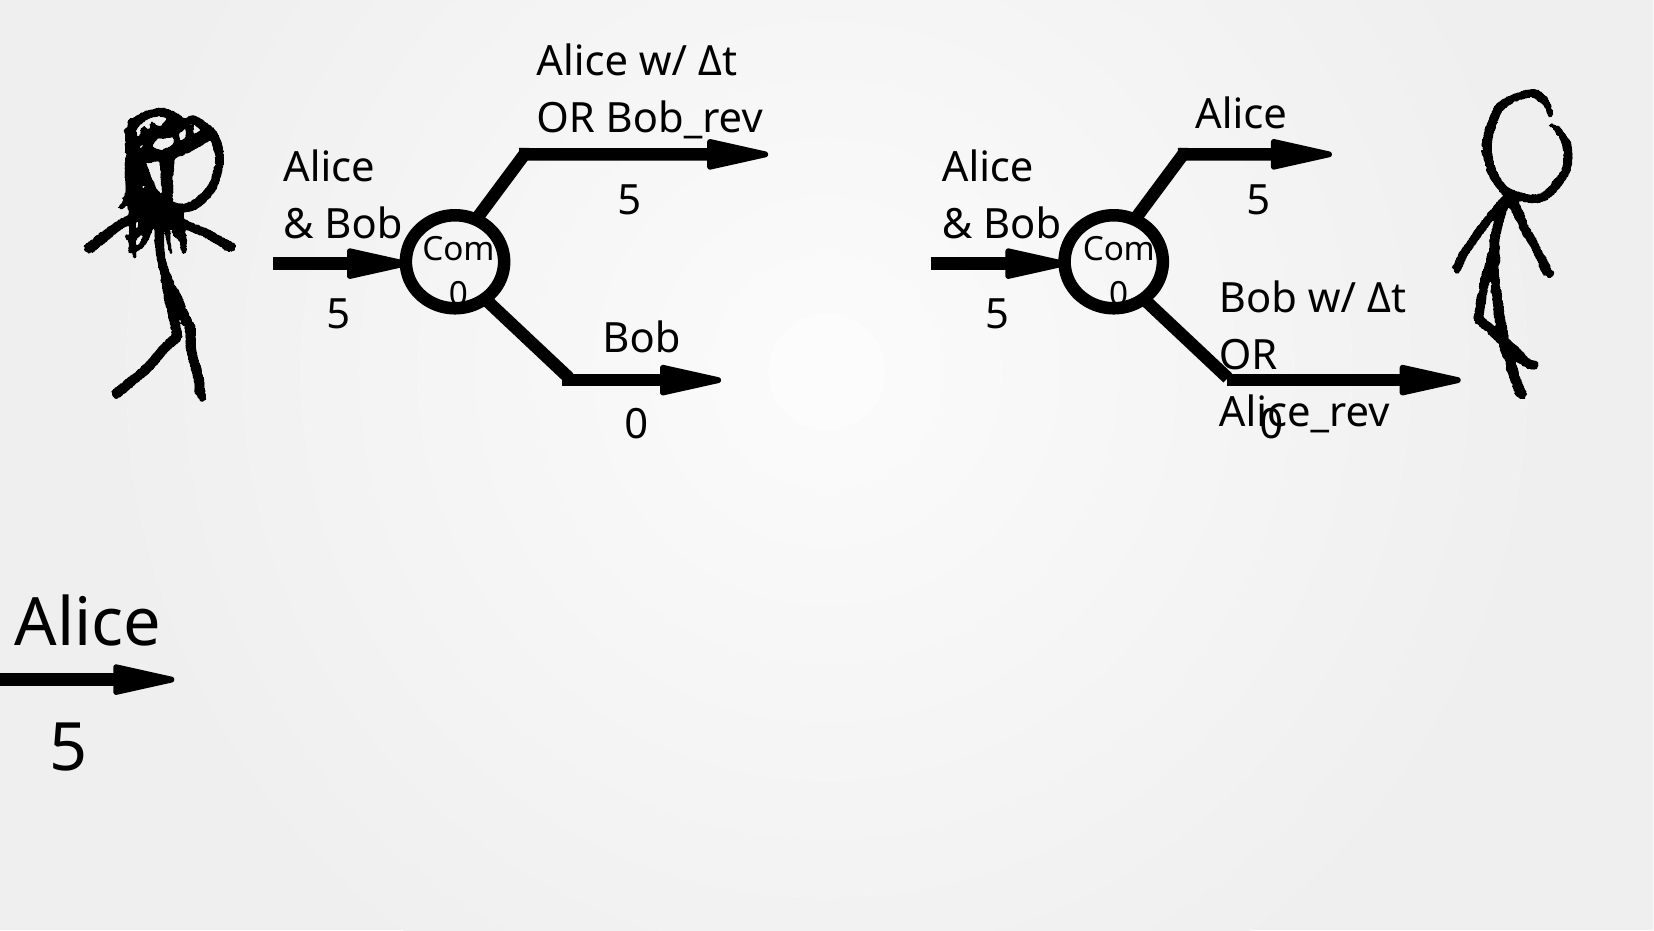

Alice w/ Δt OR Bob_rev
Alice
Alice
& Bob
Alice
& Bob
5
5
Com
 0
Com
 0
Bob w/ Δt OR Alice_rev
5
5
Bob
0
0
Alice
5